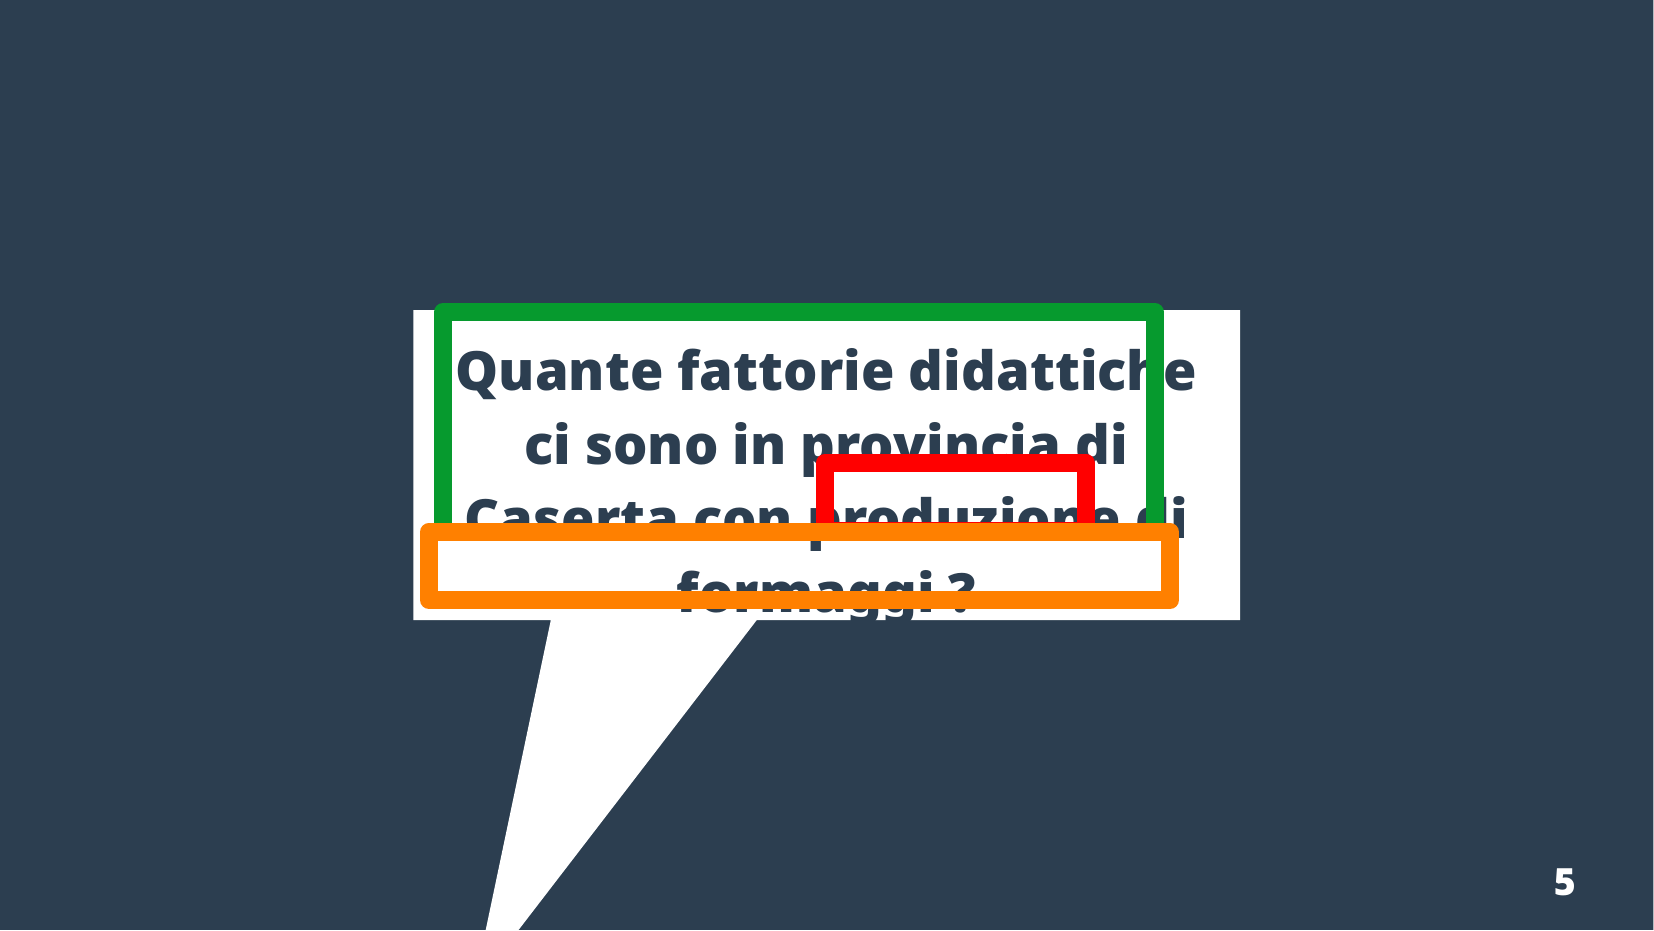

# Quante fattorie didattiche ci sono in provincia di Caserta con produzione di formaggi ?
5